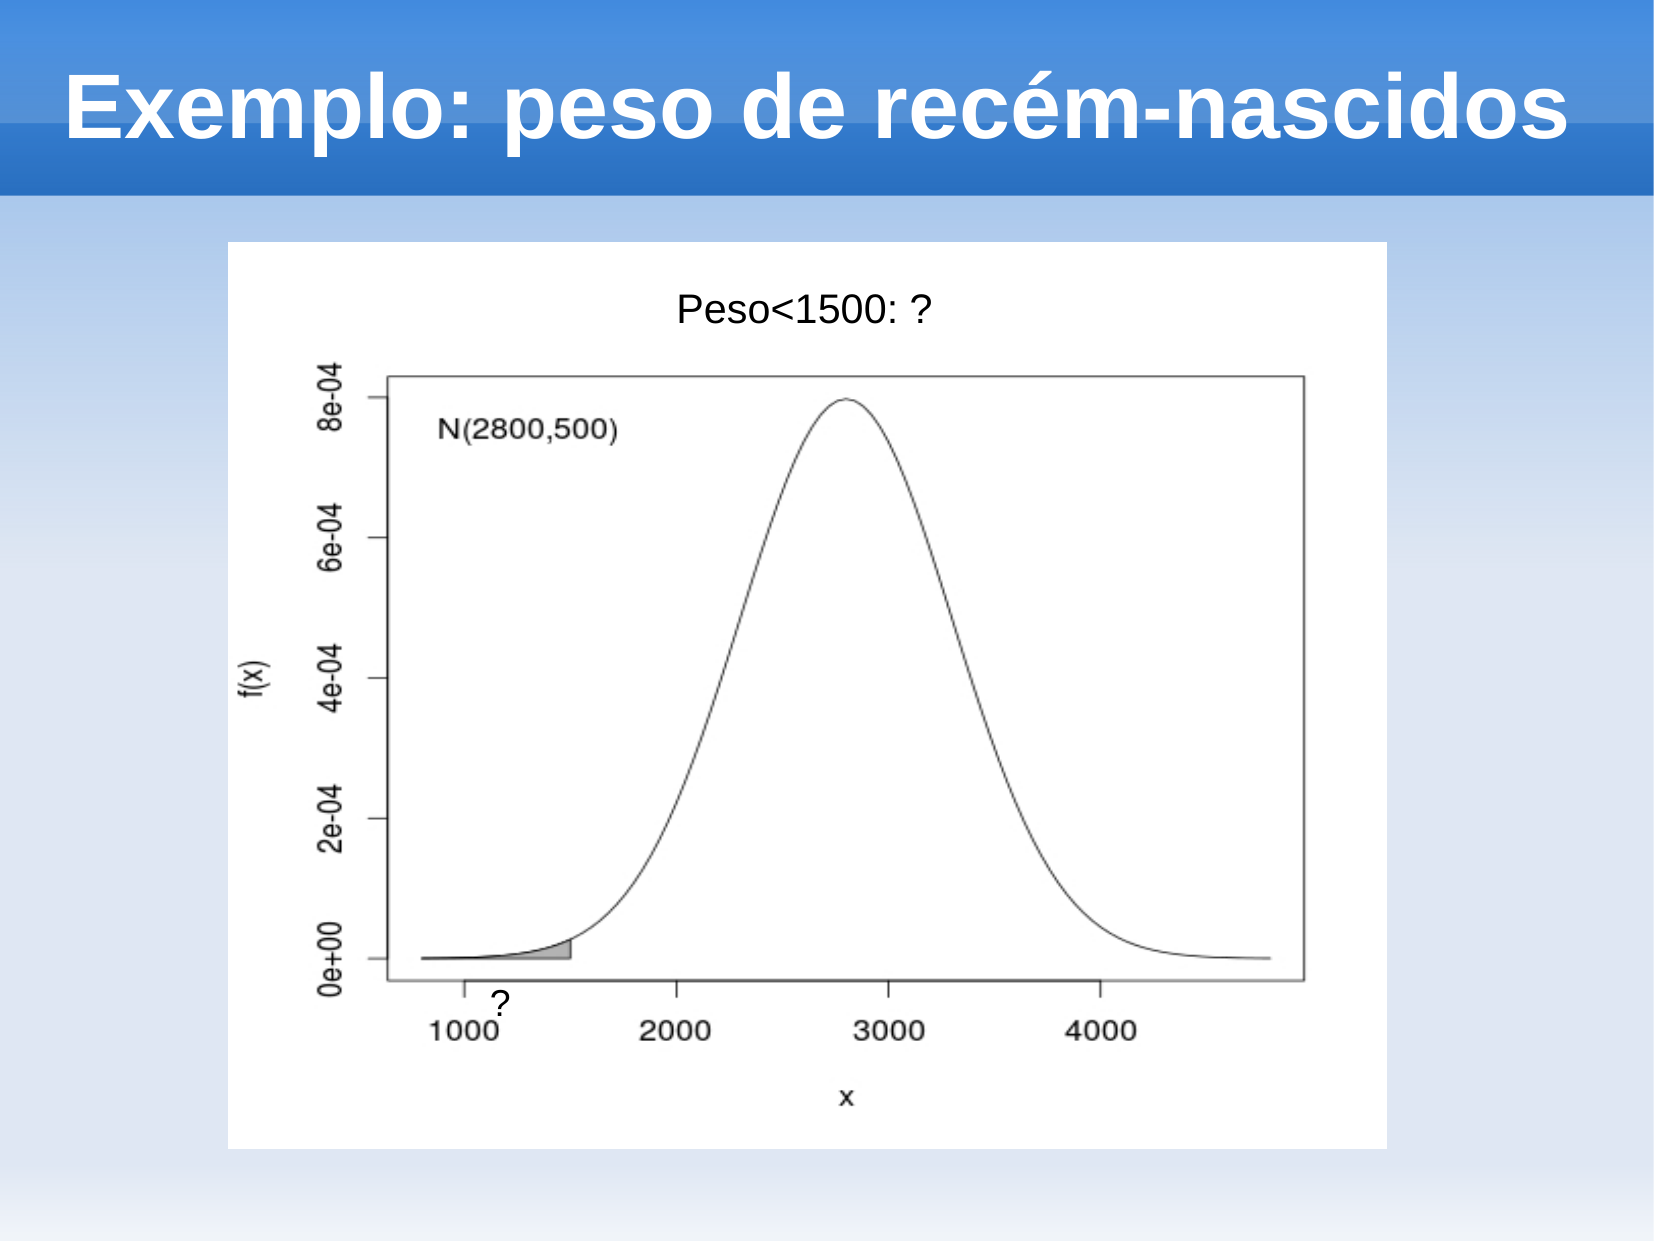

# Exemplo: peso de recém-nascidos
Peso<1500: ?
?